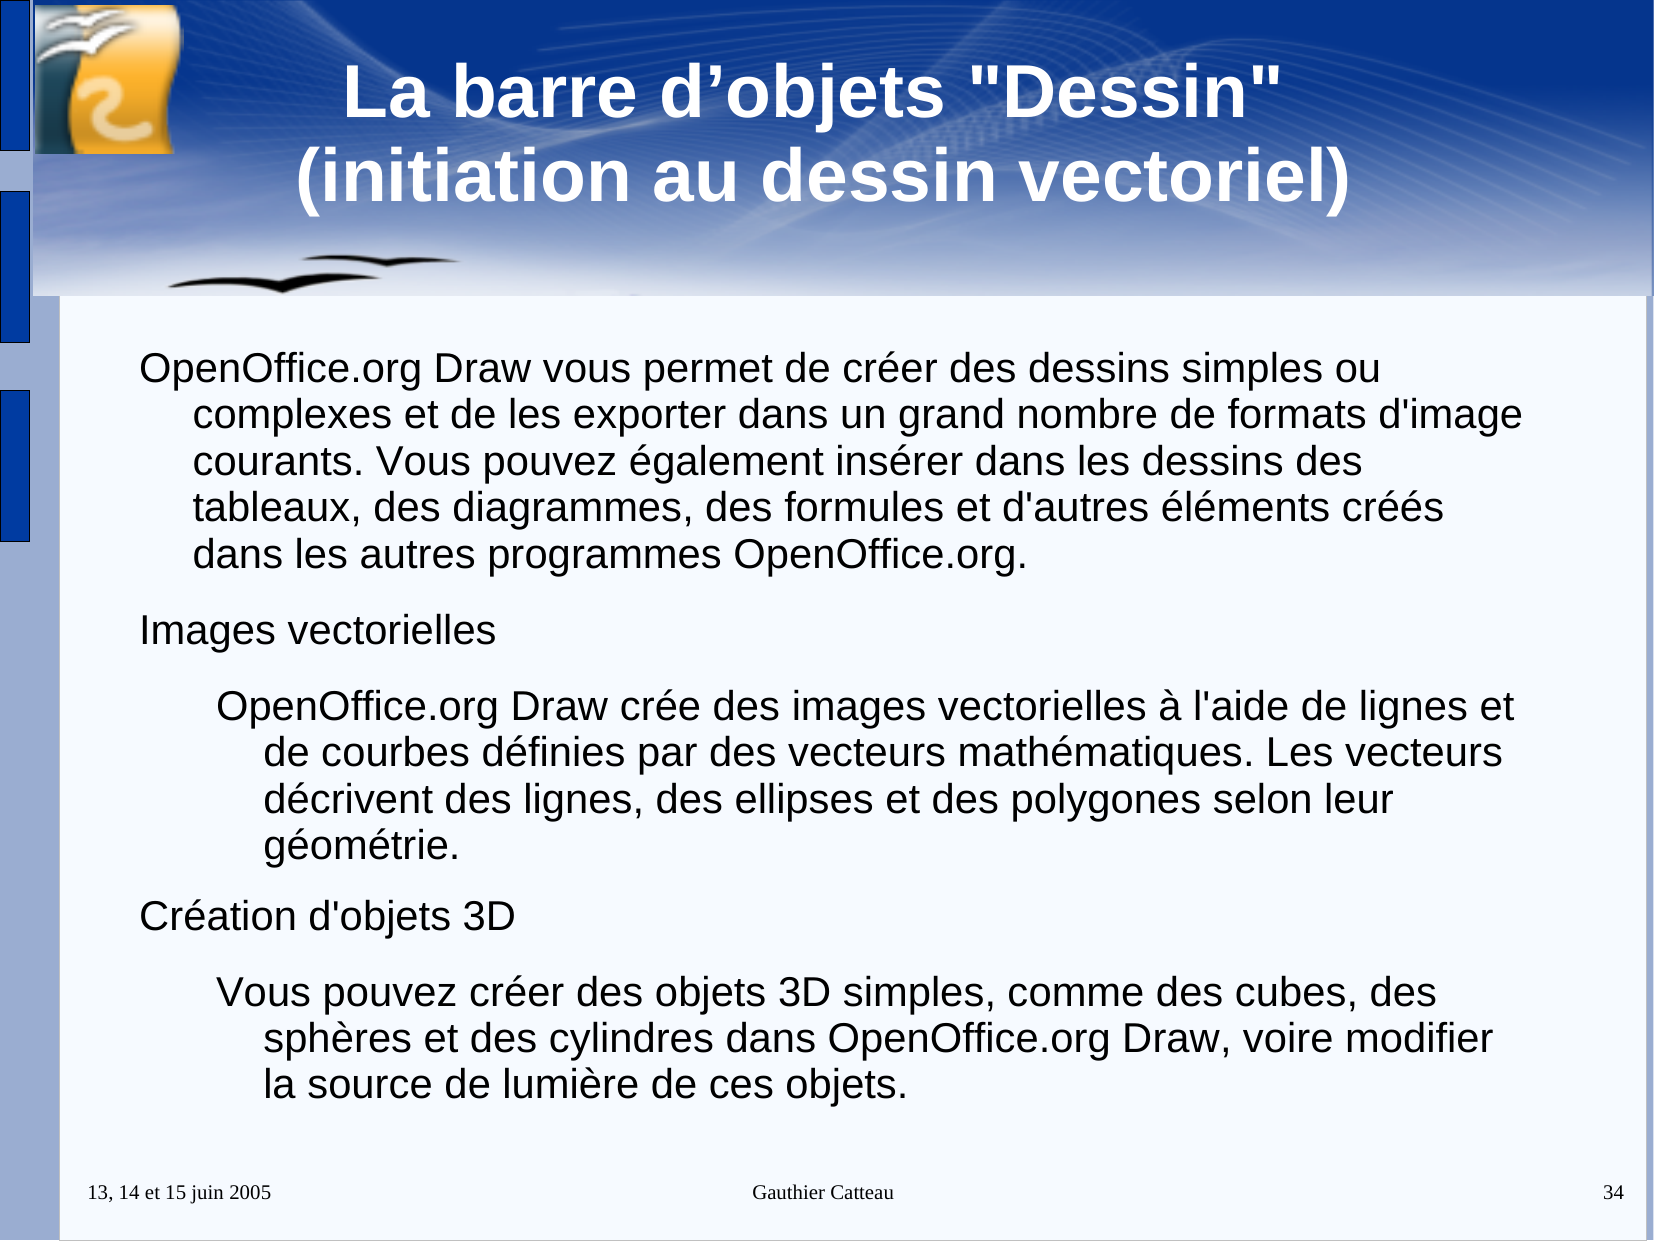

# La barre d’objets "Dessin" (initiation au dessin vectoriel)
OpenOffice.org Draw vous permet de créer des dessins simples ou complexes et de les exporter dans un grand nombre de formats d'image courants. Vous pouvez également insérer dans les dessins des tableaux, des diagrammes, des formules et d'autres éléments créés dans les autres programmes OpenOffice.org.
Images vectorielles
OpenOffice.org Draw crée des images vectorielles à l'aide de lignes et de courbes définies par des vecteurs mathématiques. Les vecteurs décrivent des lignes, des ellipses et des polygones selon leur géométrie.
Création d'objets 3D
Vous pouvez créer des objets 3D simples, comme des cubes, des sphères et des cylindres dans OpenOffice.org Draw, voire modifier la source de lumière de ces objets.
Gauthier Catteau